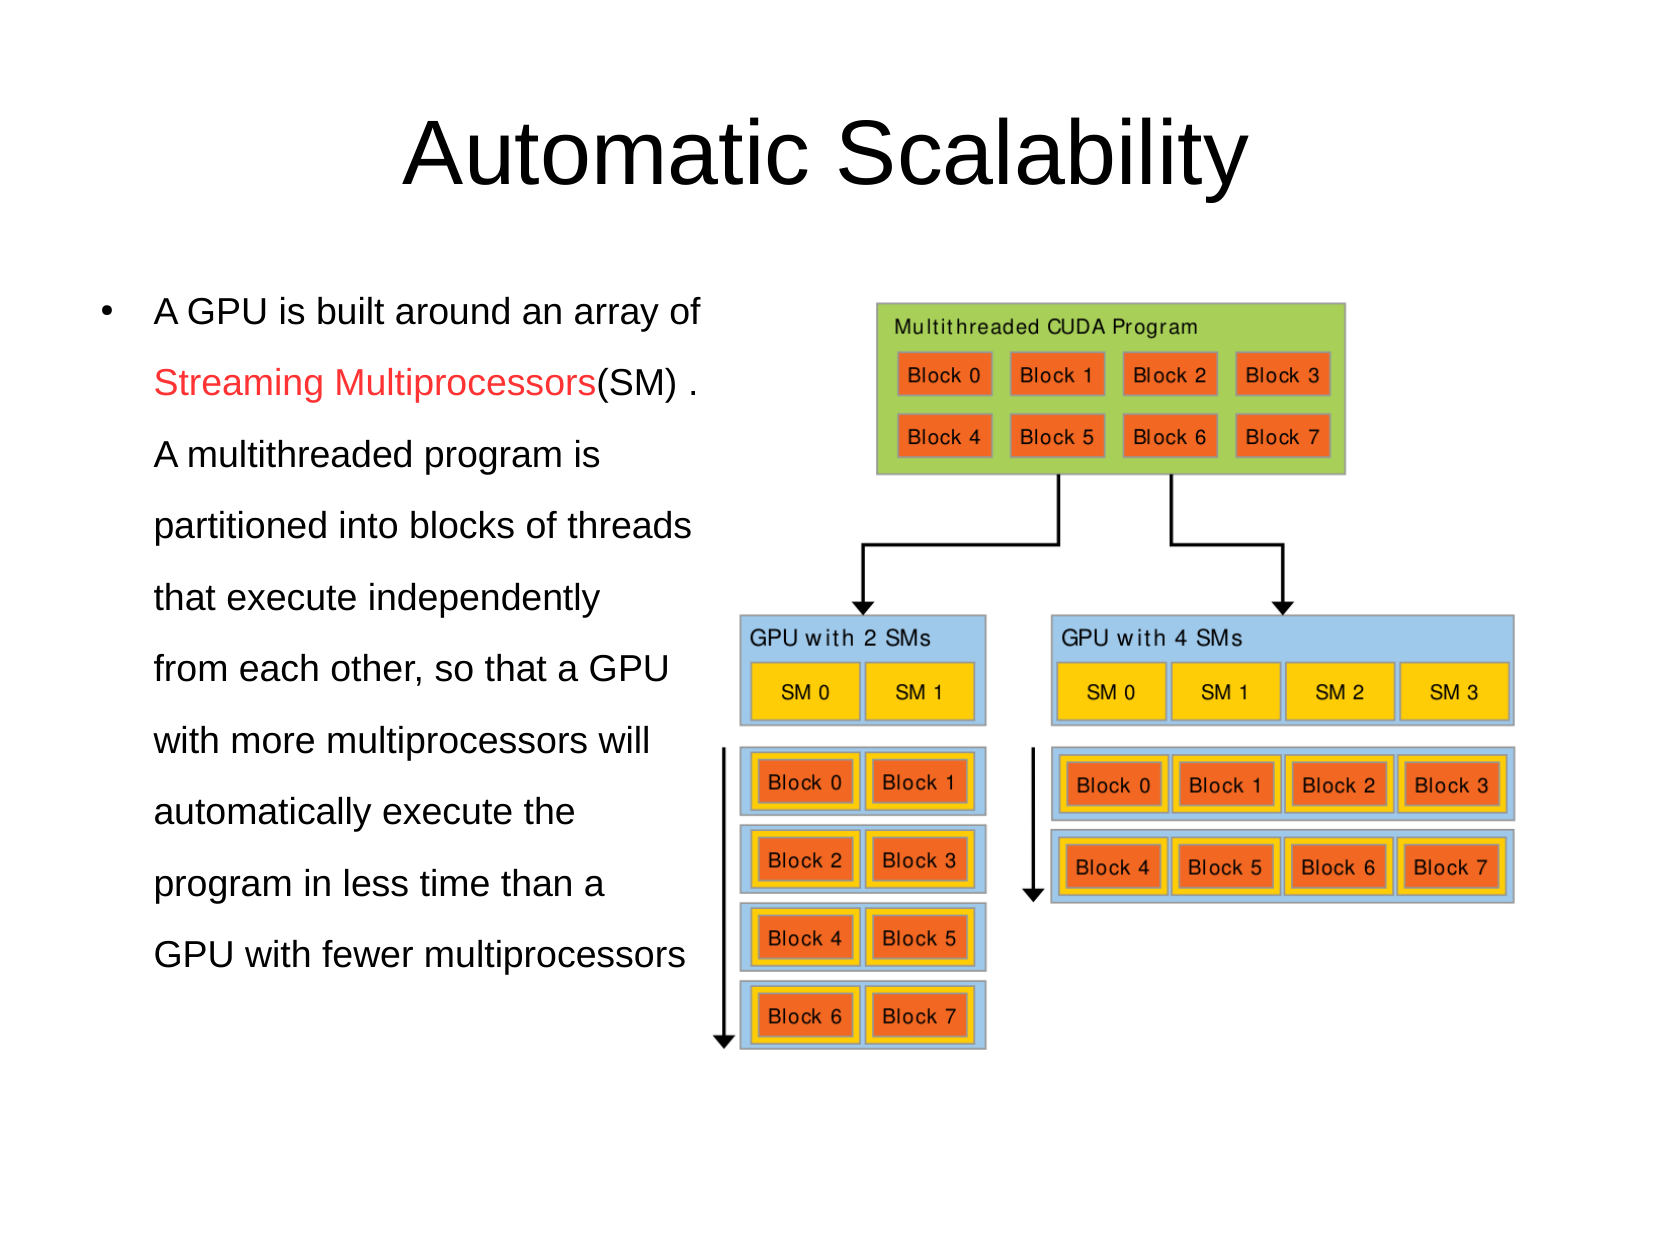

# Automatic Scalability
A GPU is built around an array of
Streaming Multiprocessors(SM) .
A multithreaded program is
partitioned into blocks of threads
that execute independently
from each other, so that a GPU
with more multiprocessors will
automatically execute the
program in less time than a
GPU with fewer multiprocessors